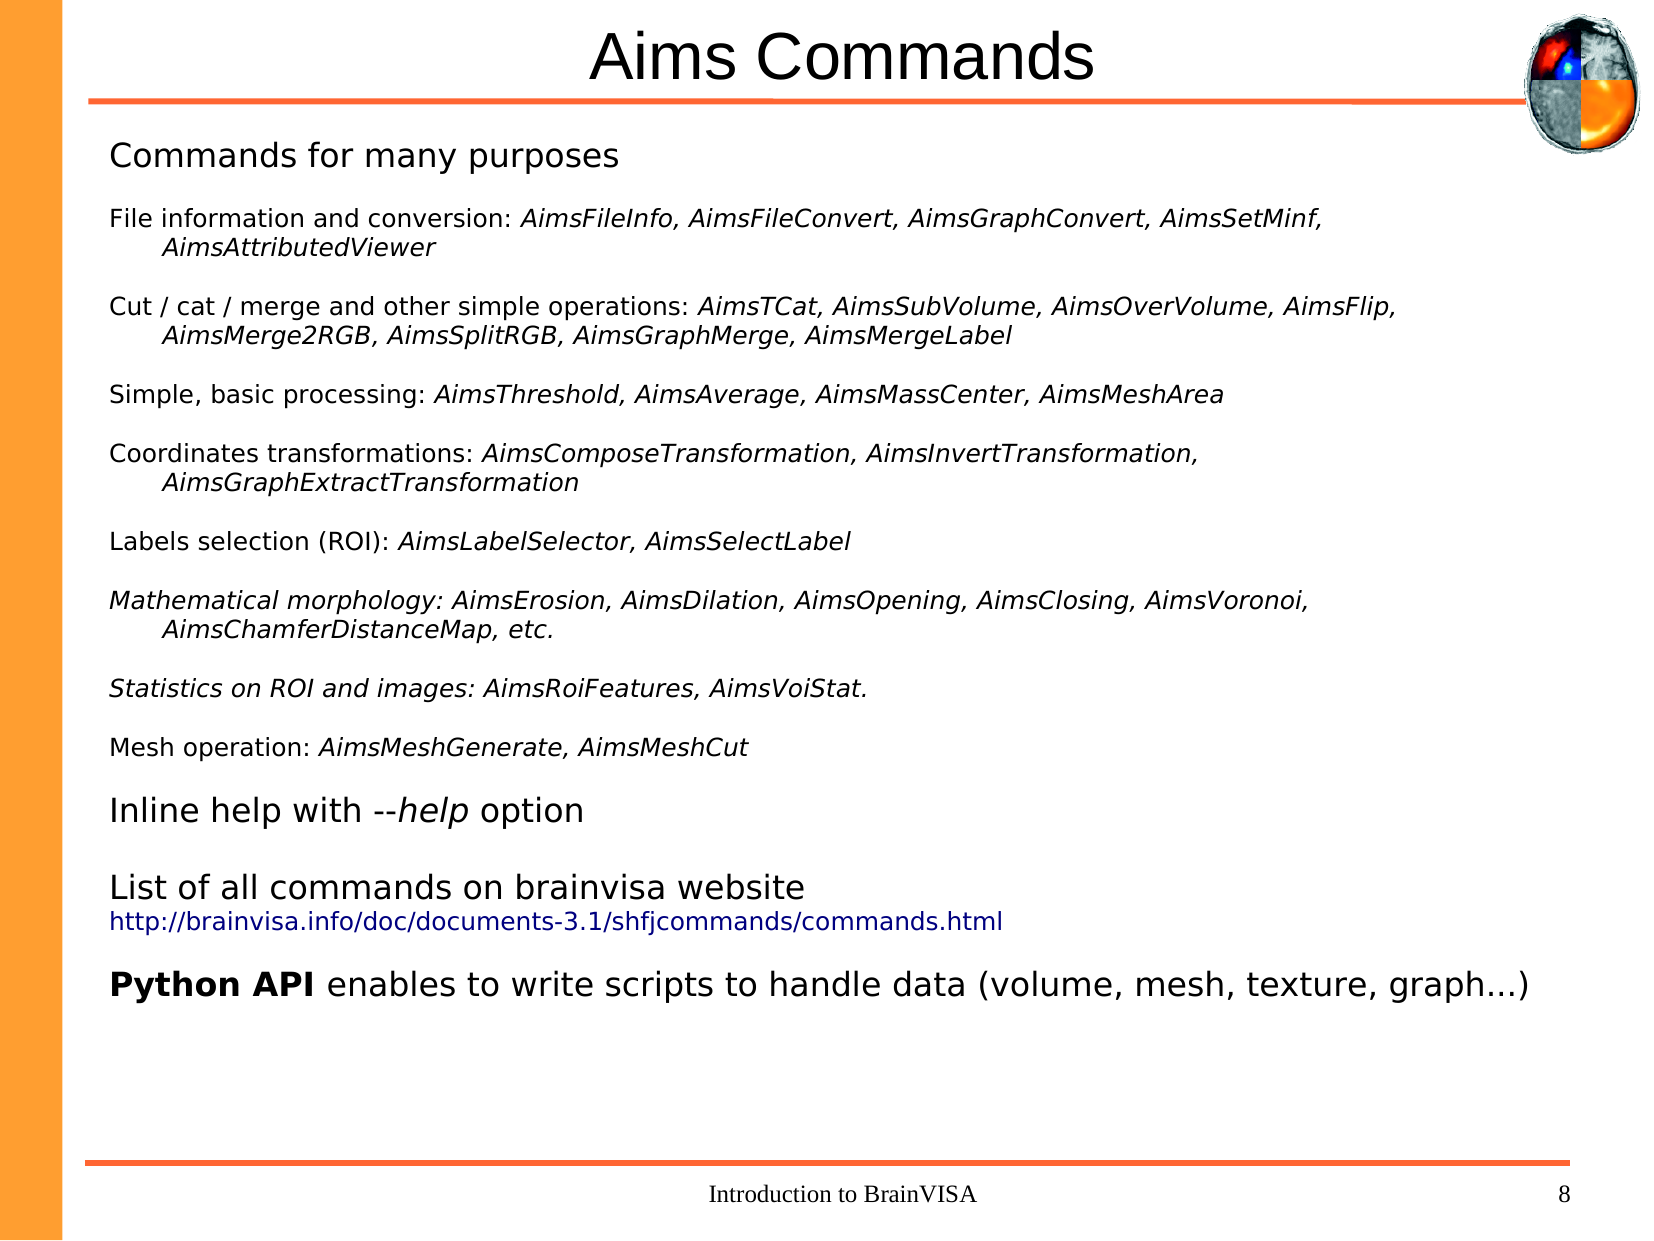

# Aims Commands
Commands for many purposes
File information and conversion: AimsFileInfo, AimsFileConvert, AimsGraphConvert, AimsSetMinf, AimsAttributedViewer
Cut / cat / merge and other simple operations: AimsTCat, AimsSubVolume, AimsOverVolume, AimsFlip, AimsMerge2RGB, AimsSplitRGB, AimsGraphMerge, AimsMergeLabel
Simple, basic processing: AimsThreshold, AimsAverage, AimsMassCenter, AimsMeshArea
Coordinates transformations: AimsComposeTransformation, AimsInvertTransformation, AimsGraphExtractTransformation
Labels selection (ROI): AimsLabelSelector, AimsSelectLabel
Mathematical morphology: AimsErosion, AimsDilation, AimsOpening, AimsClosing, AimsVoronoi, AimsChamferDistanceMap, etc.
Statistics on ROI and images: AimsRoiFeatures, AimsVoiStat.
Mesh operation: AimsMeshGenerate, AimsMeshCut
Inline help with --help option
List of all commands on brainvisa website
http://brainvisa.info/doc/documents-3.1/shfjcommands/commands.html
Python API enables to write scripts to handle data (volume, mesh, texture, graph...)
Introduction to BrainVISA
8